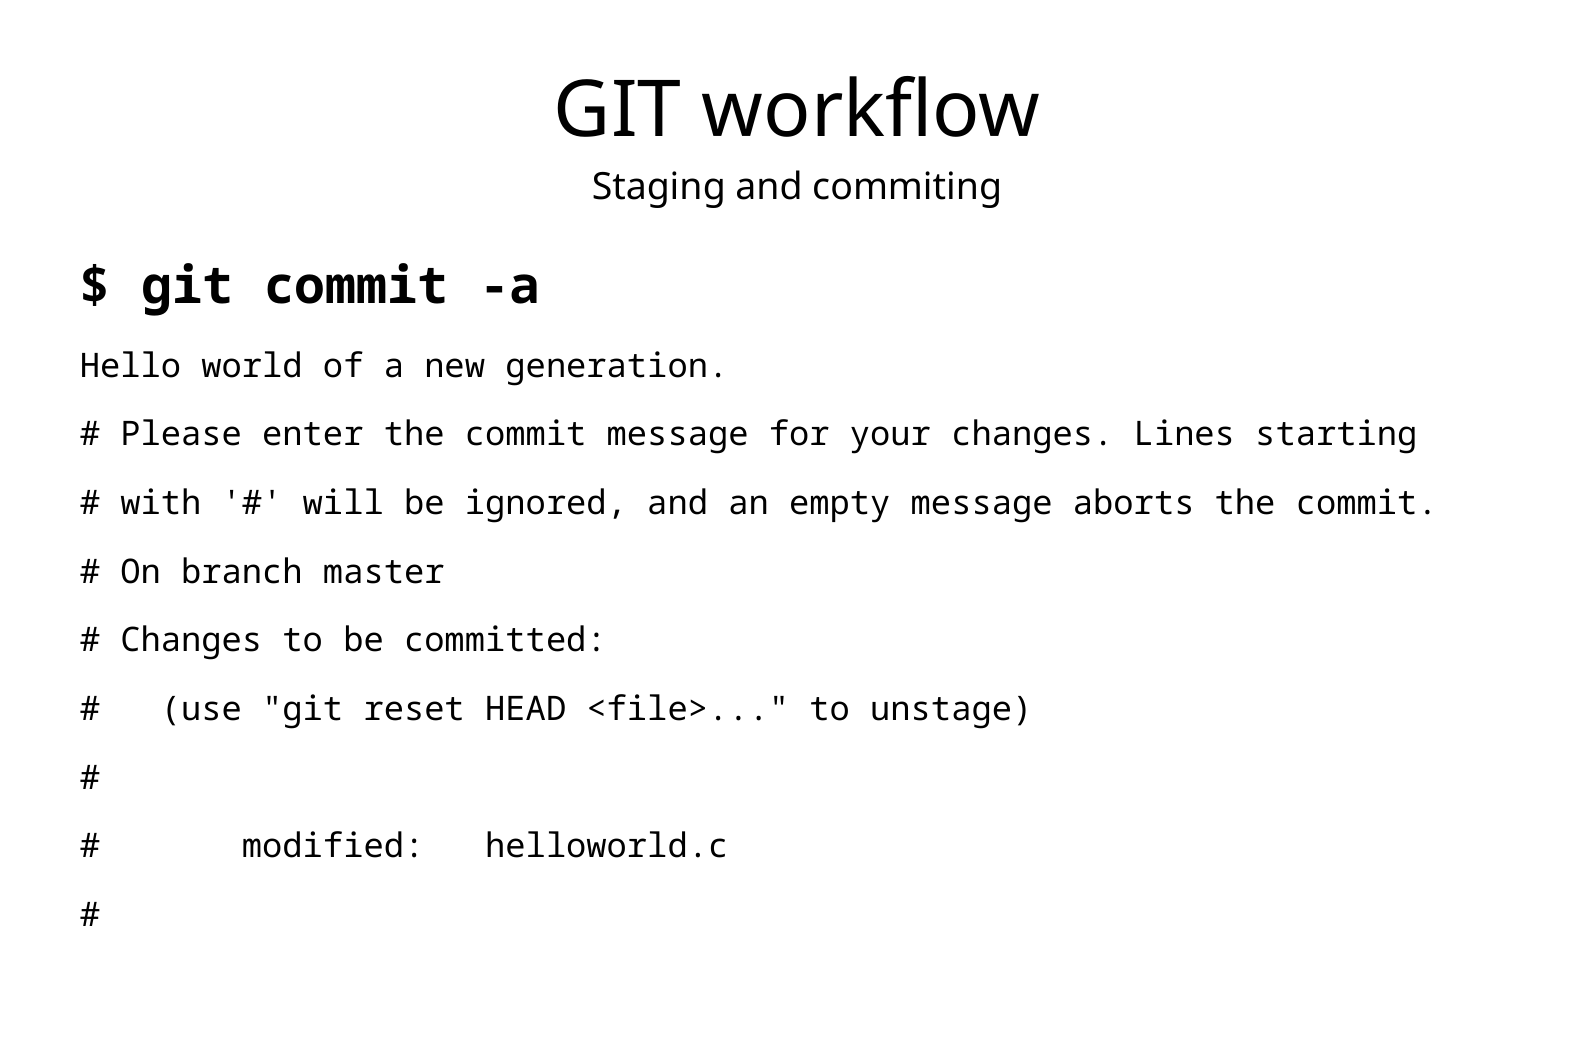

# GIT workflow Staging and commiting
$ git commit -a
Hello world of a new generation.
# Please enter the commit message for your changes. Lines starting
# with '#' will be ignored, and an empty message aborts the commit.
# On branch master
# Changes to be committed:
# (use "git reset HEAD <file>..." to unstage)
#
# modified: helloworld.c
#